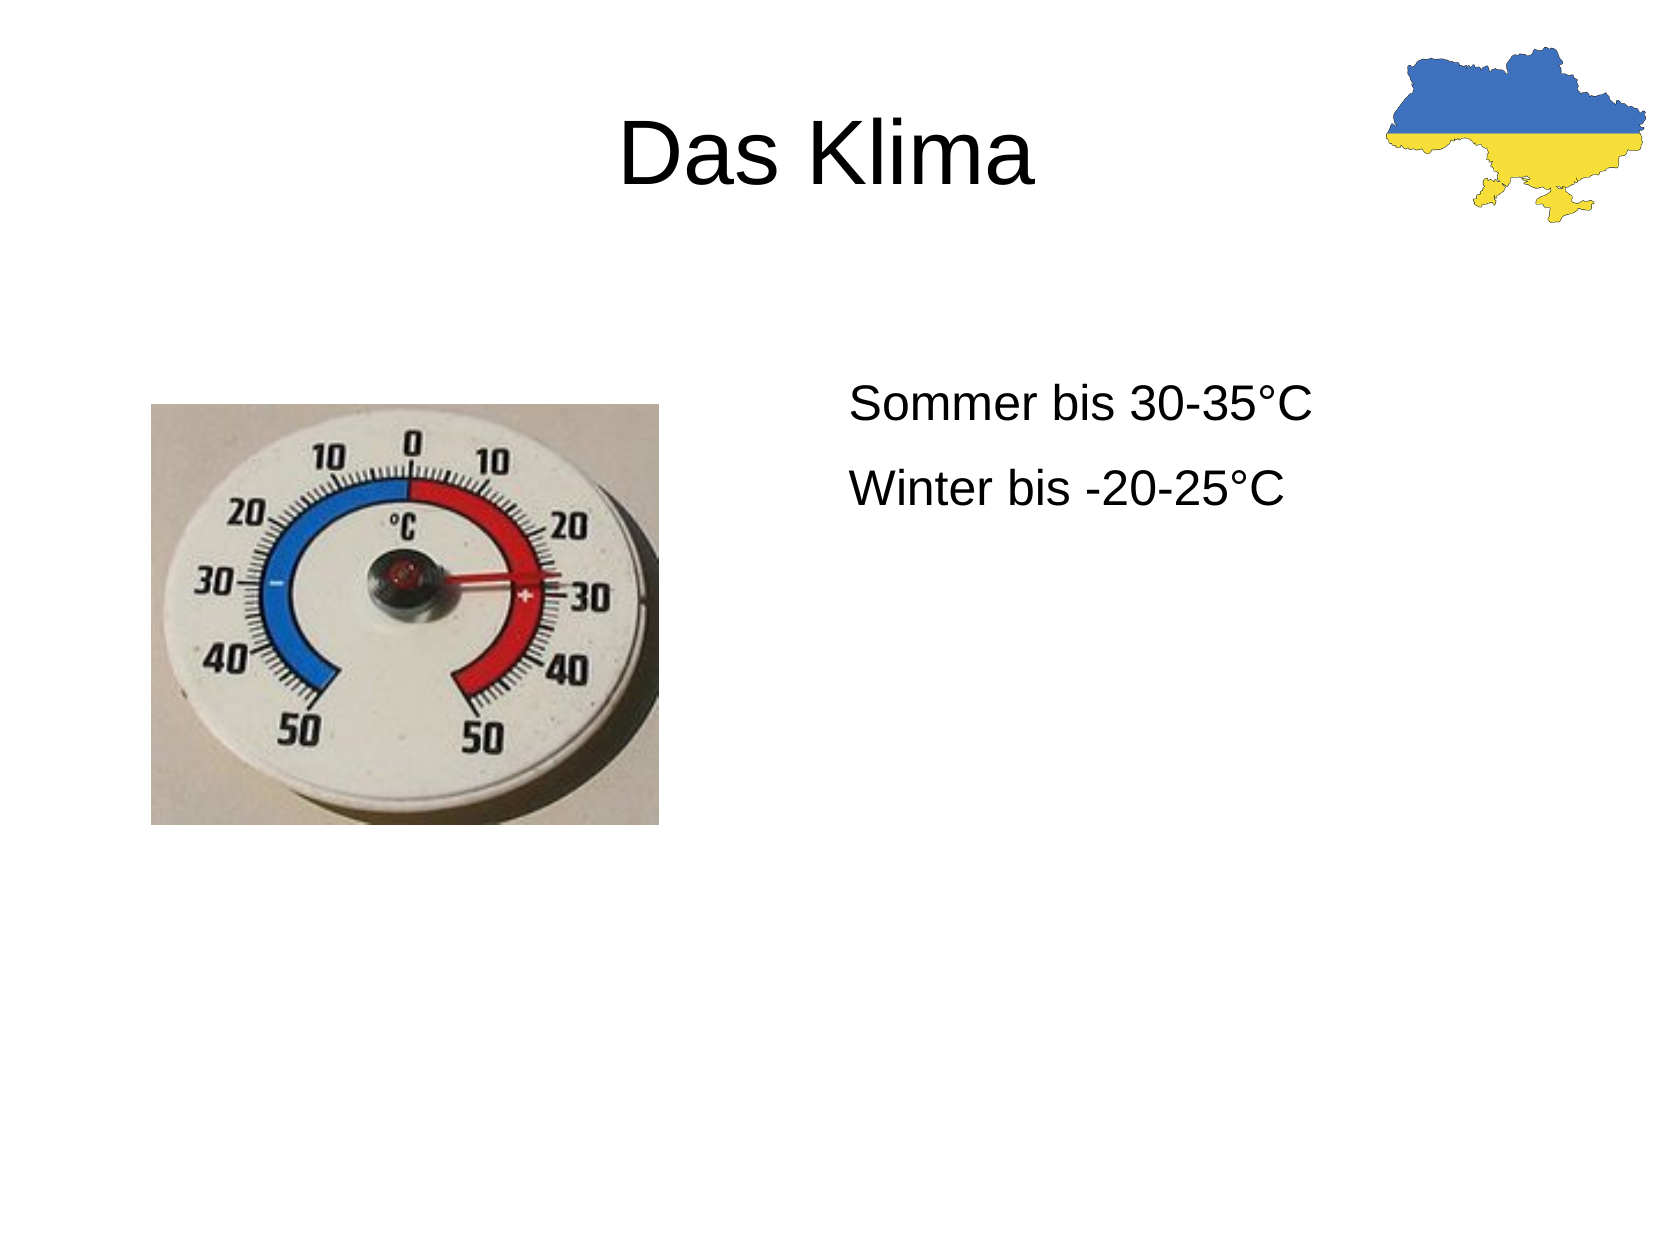

# Das Klima
Sommer bis 30-35°C
Winter bis -20-25°C